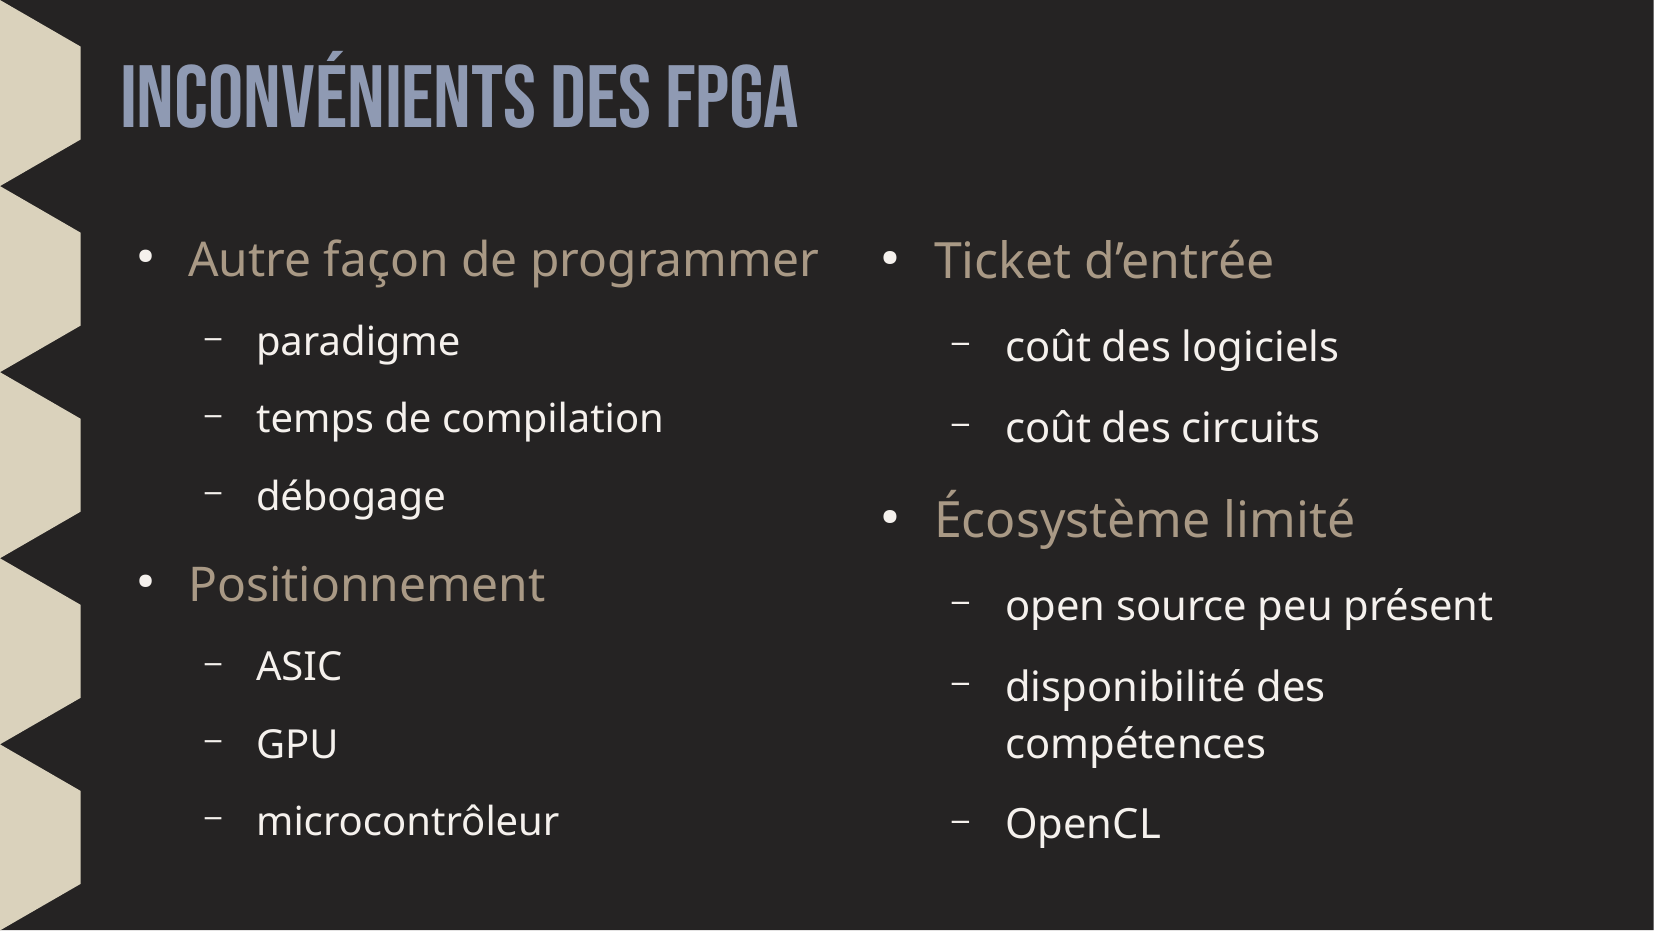

# Inconvénients des FPGA
Autre façon de programmer
paradigme
temps de compilation
débogage
Positionnement
ASIC
GPU
microcontrôleur
Ticket d’entrée
coût des logiciels
coût des circuits
Écosystème limité
open source peu présent
disponibilité des compétences
OpenCL